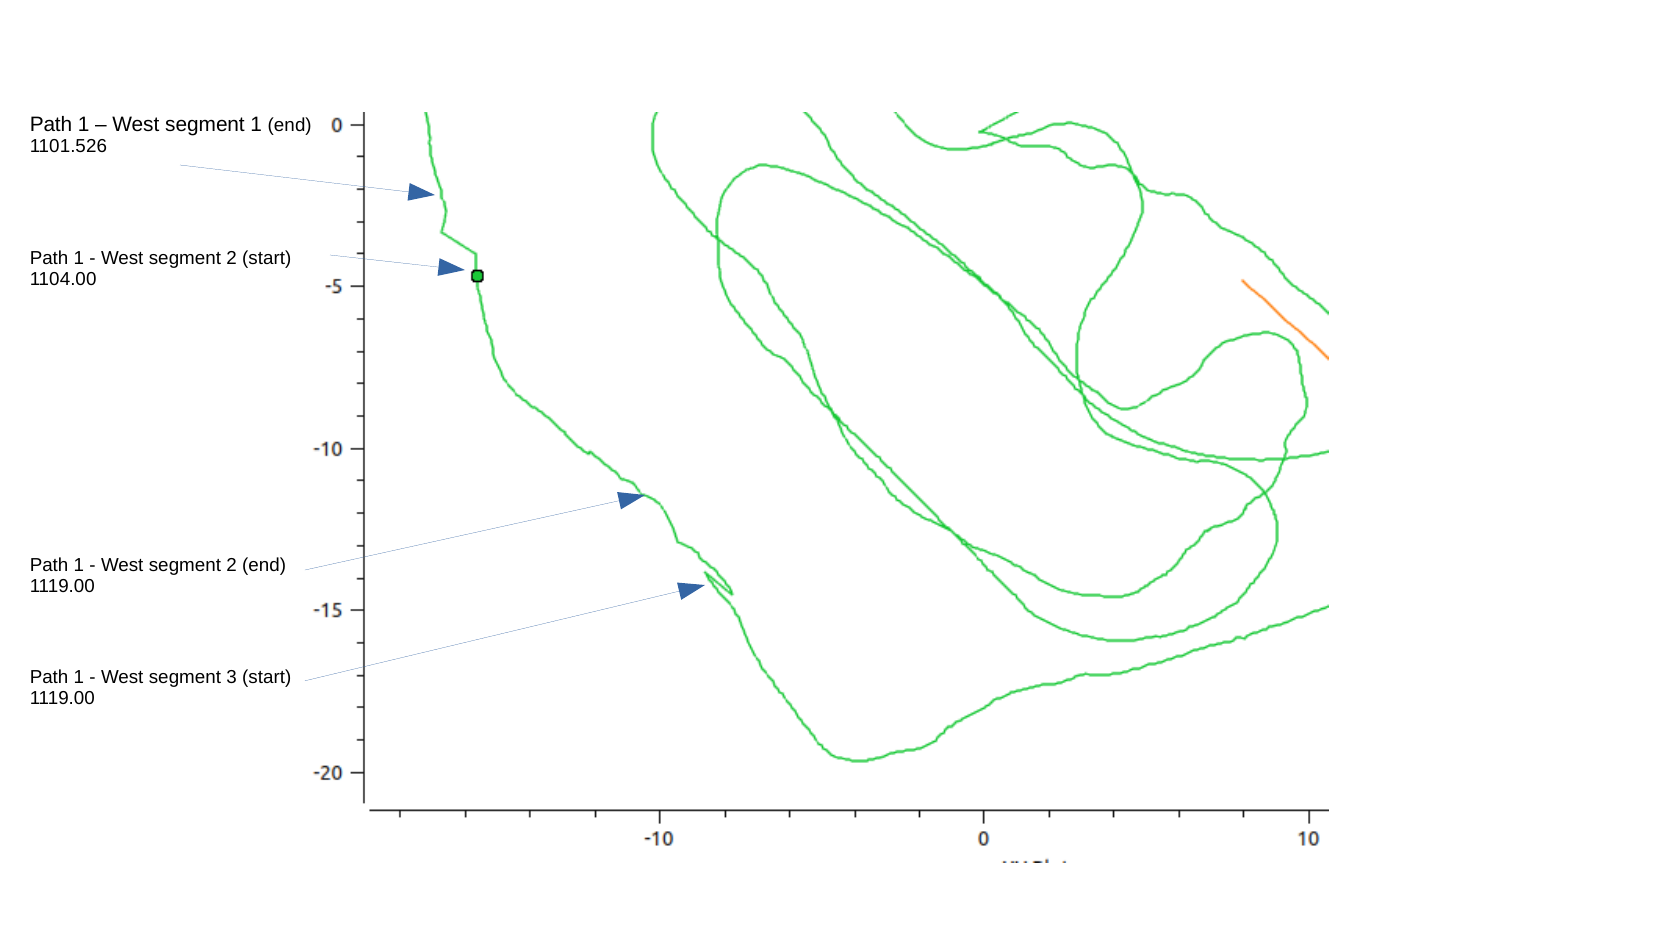

Path 1 – West segment 1 (end)
1101.526
Path 1 - West segment 2 (start)
1104.00
Path 1 - West segment 2 (end)
1119.00
Path 1 - West segment 3 (start)
1119.00